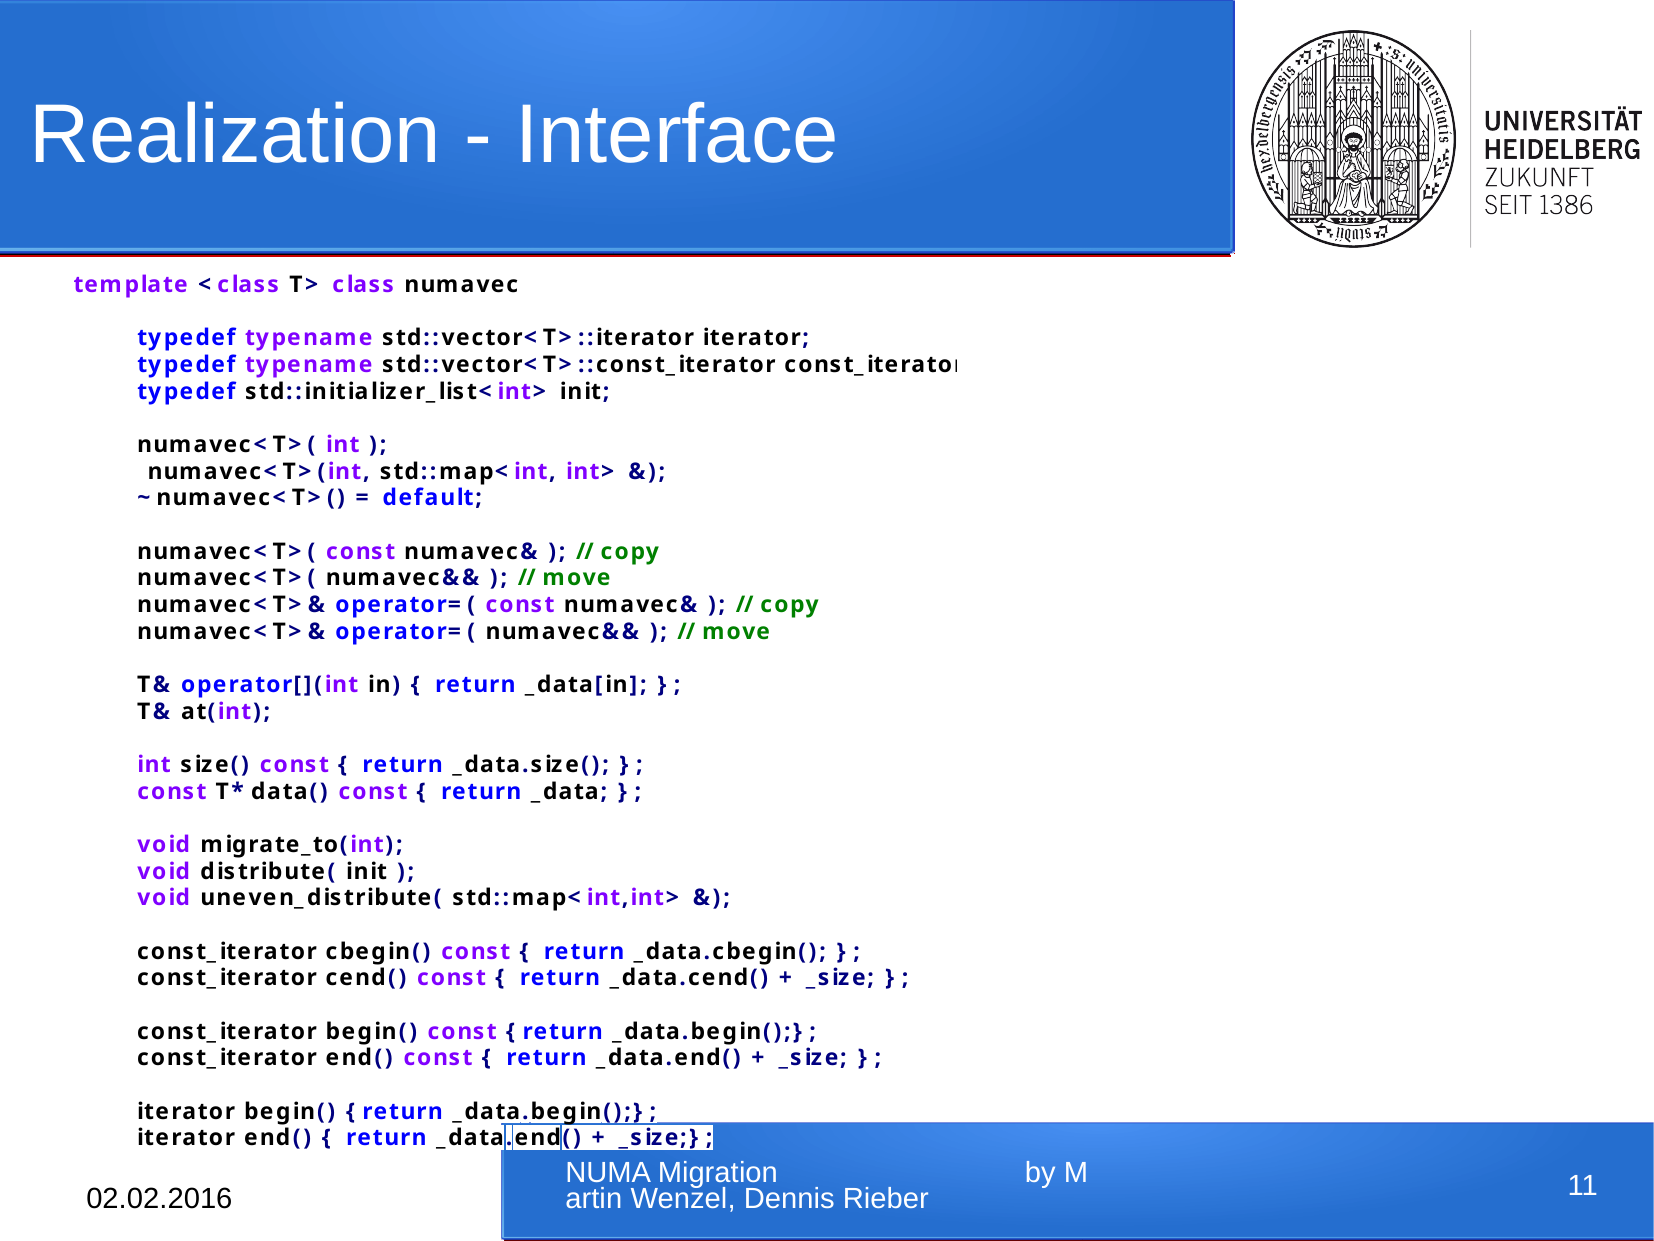

# Realization - Interface
NUMA Migration by Martin Wenzel, Dennis Rieber
11
02.02.2016